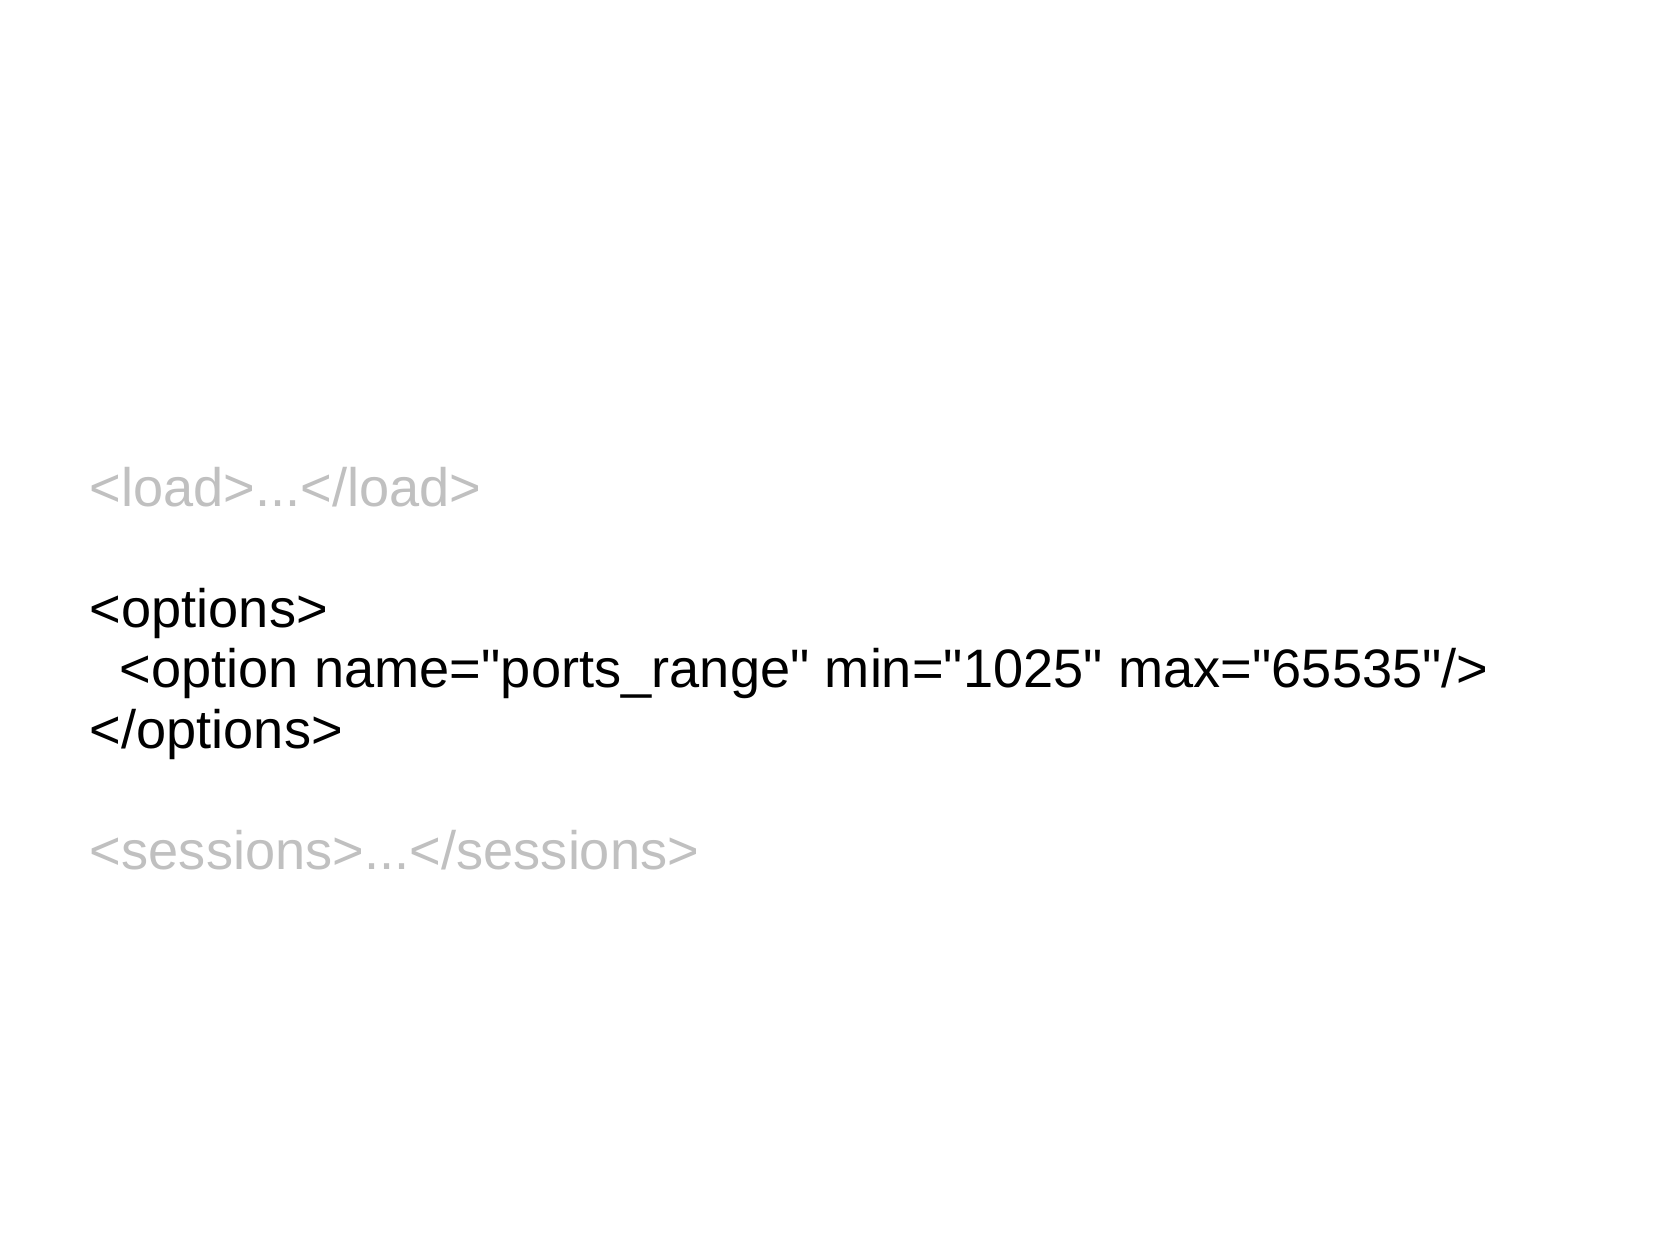

<load>...</load>
 <options>
 <option name="ports_range" min="1025" max="65535"/>
 </options>
 <sessions>...</sessions>